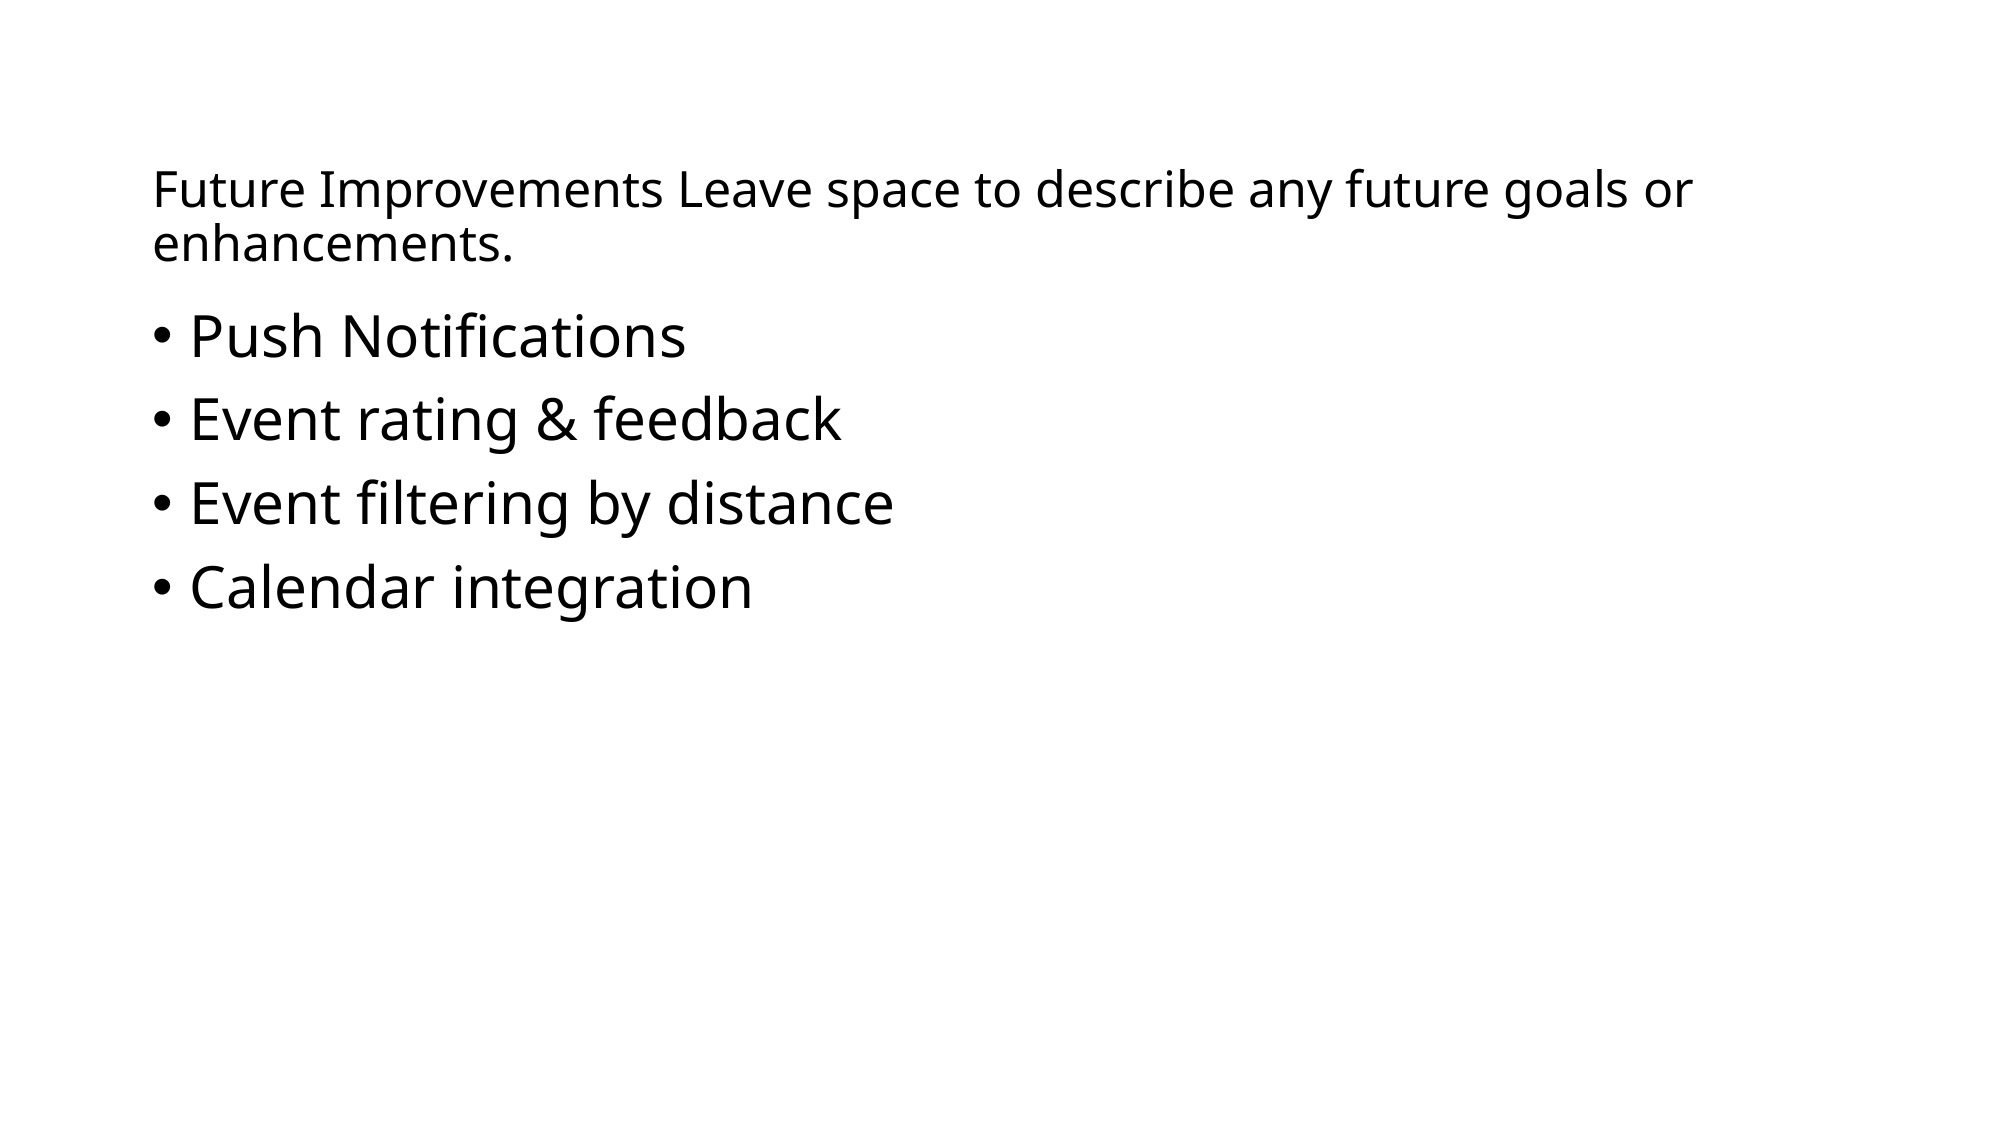

# Future Improvements Leave space to describe any future goals or enhancements.
Push Notifications
Event rating & feedback
Event filtering by distance
Calendar integration